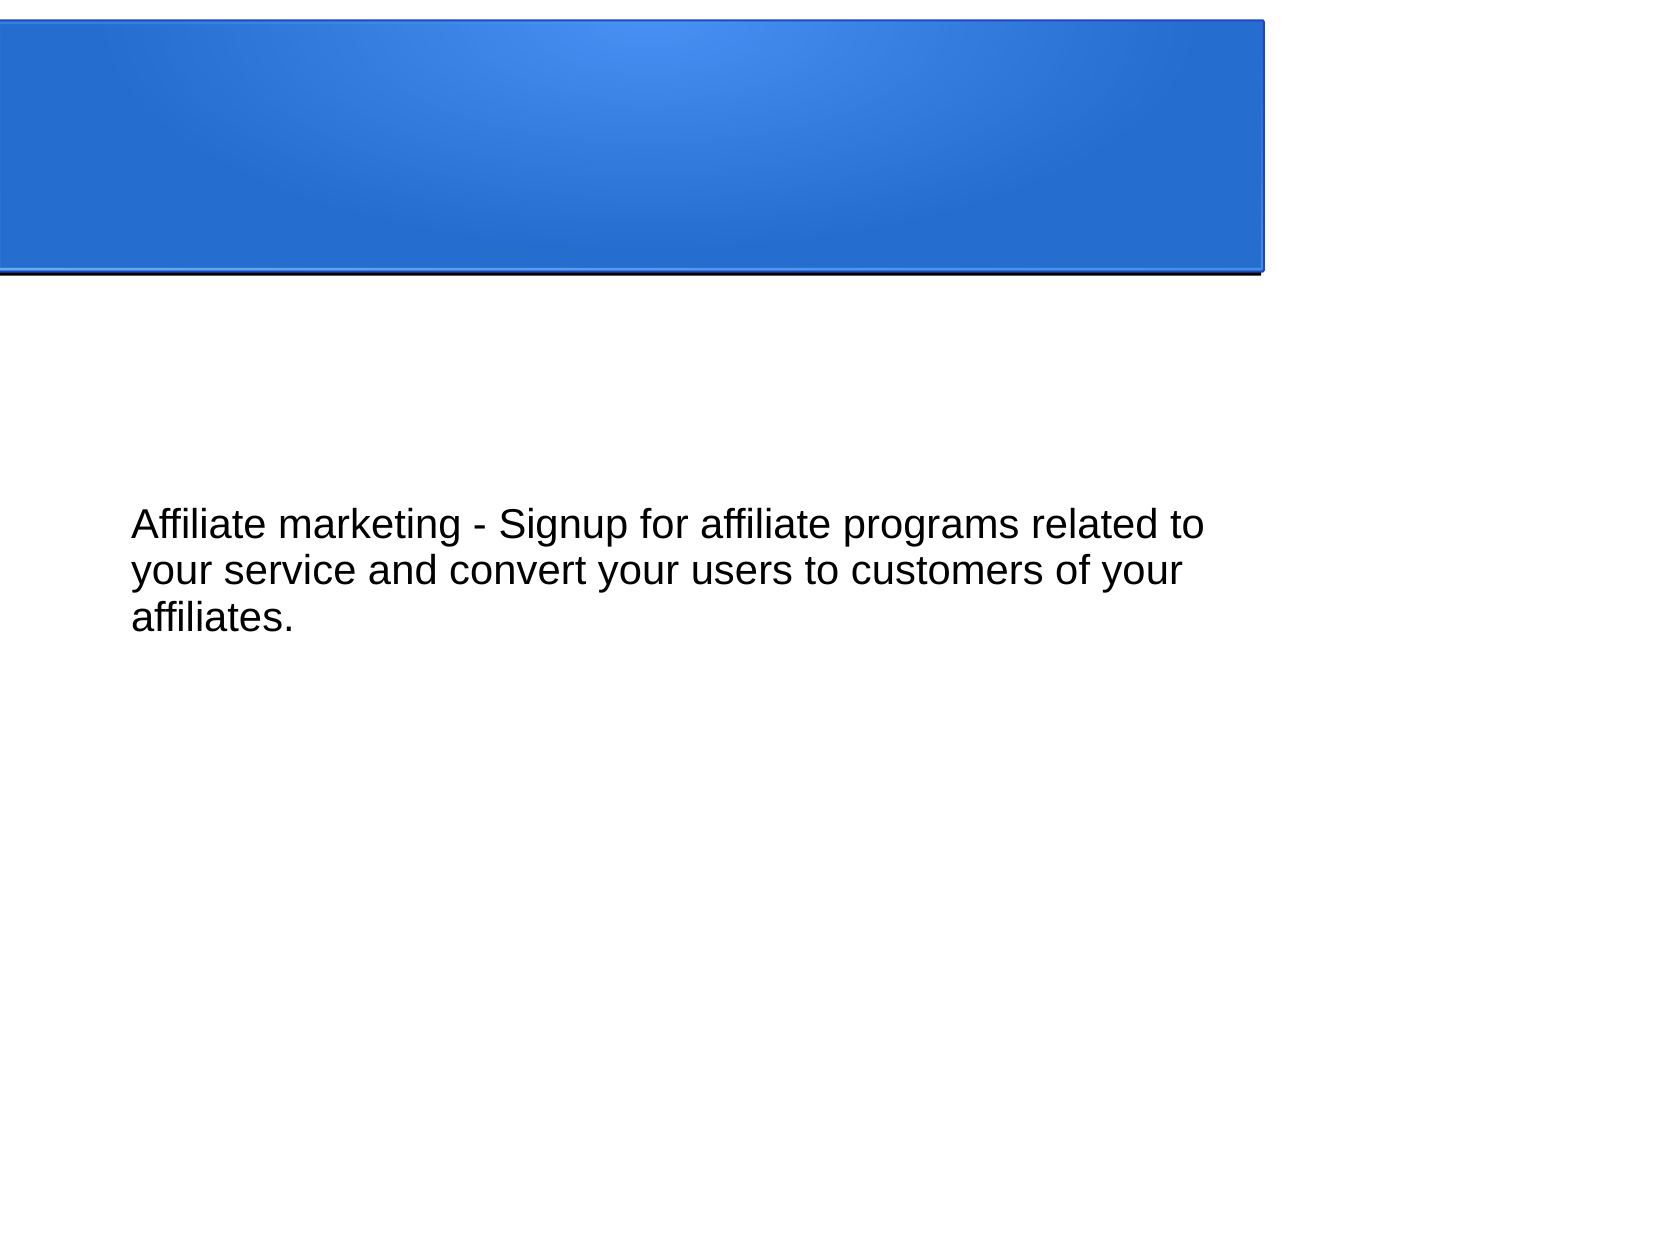

Affiliate marketing - Signup for affiliate programs related to your service and convert your users to customers of your affiliates.